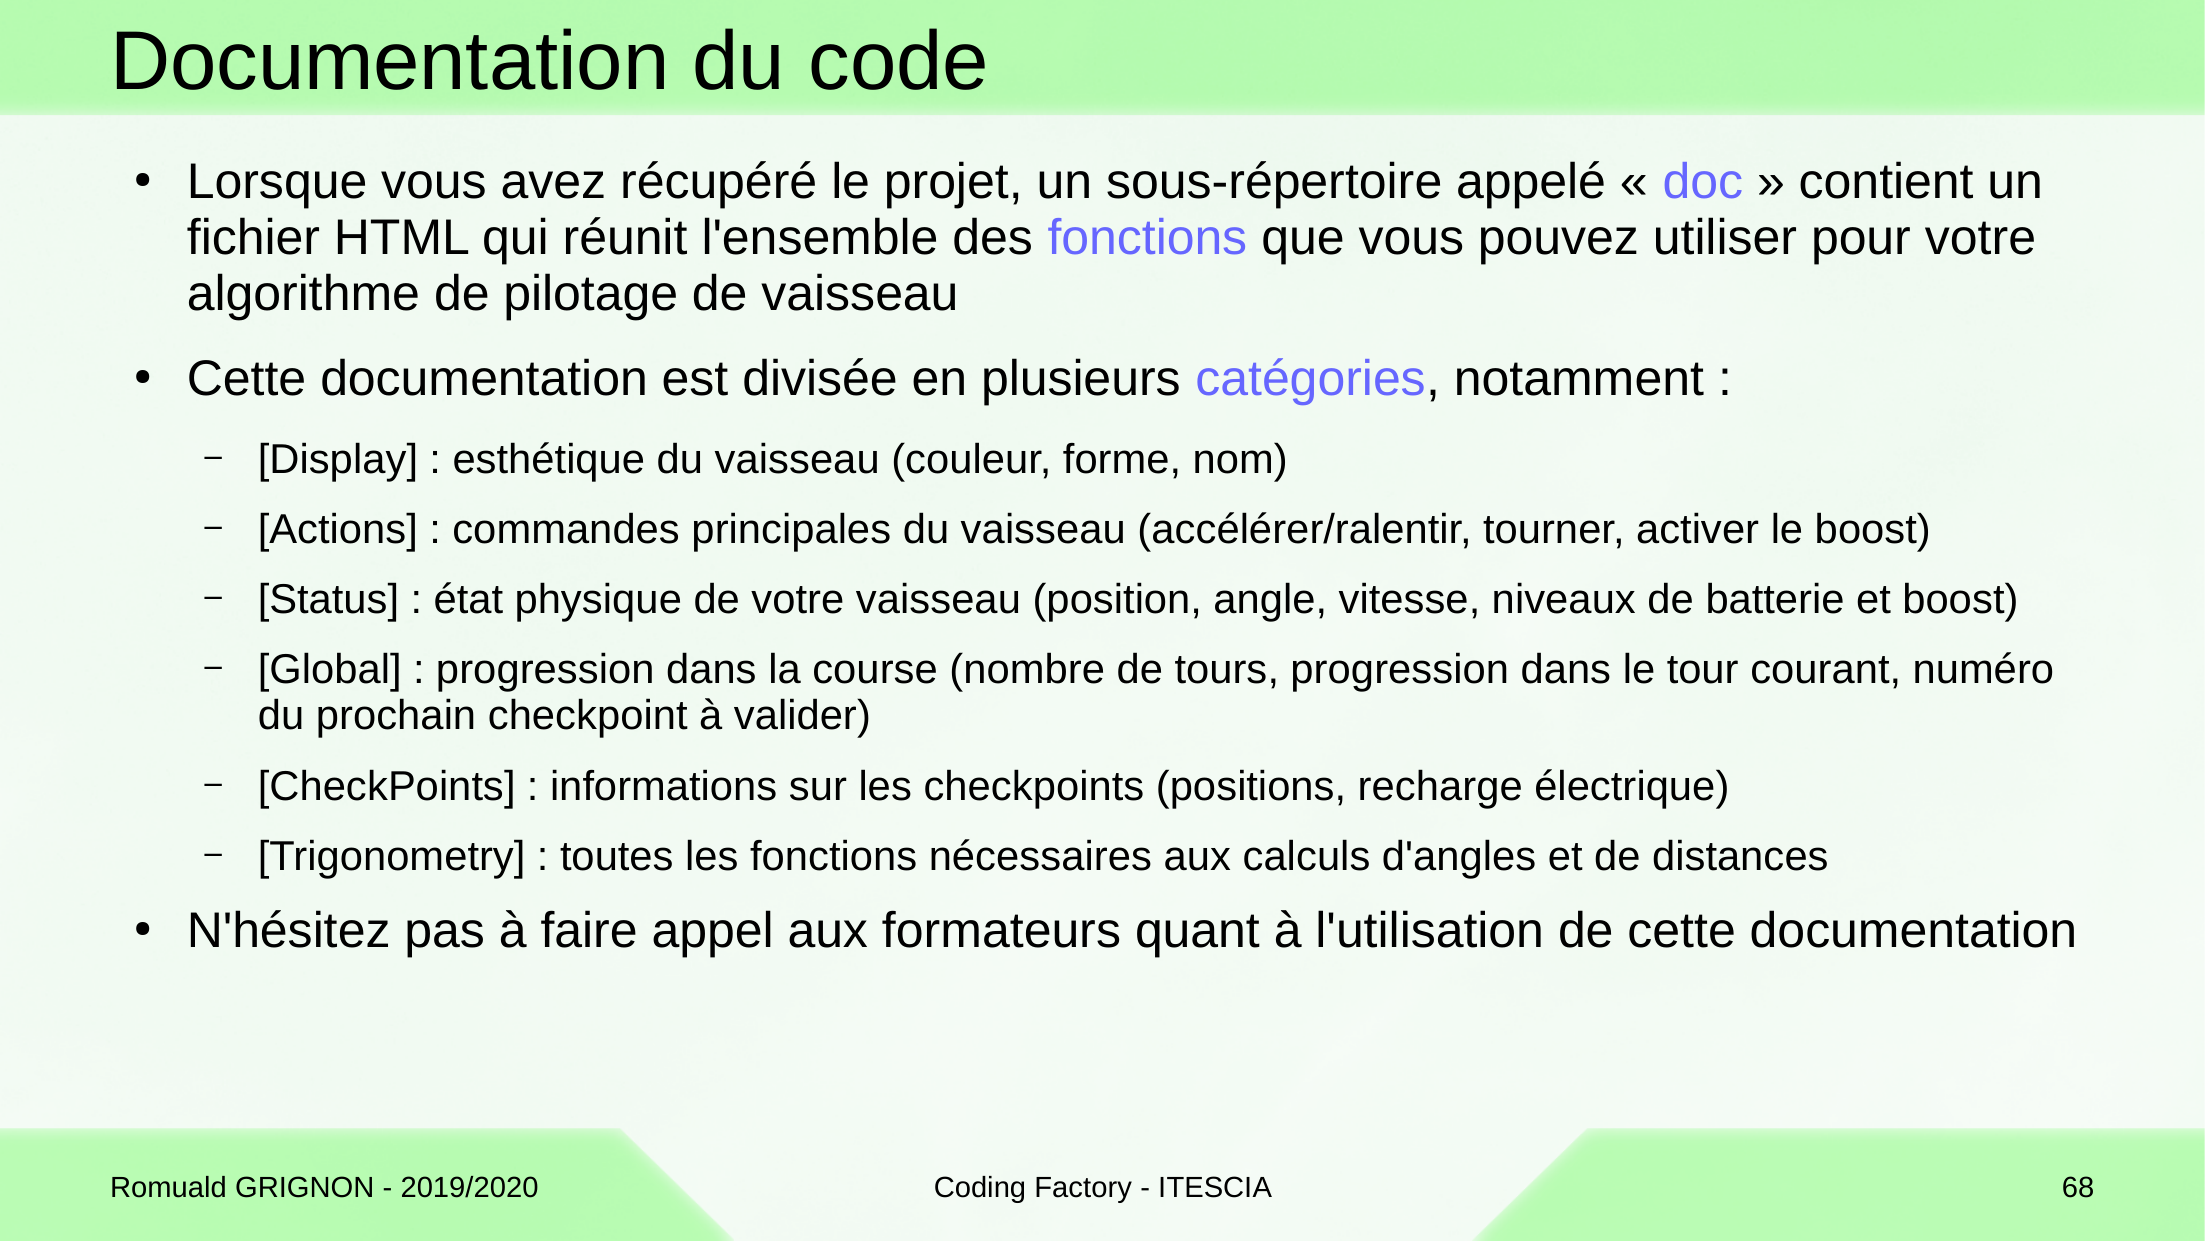

# Documentation du code
Lorsque vous avez récupéré le projet, un sous-répertoire appelé « doc » contient un fichier HTML qui réunit l'ensemble des fonctions que vous pouvez utiliser pour votre algorithme de pilotage de vaisseau
Cette documentation est divisée en plusieurs catégories, notamment :
[Display] : esthétique du vaisseau (couleur, forme, nom)
[Actions] : commandes principales du vaisseau (accélérer/ralentir, tourner, activer le boost)
[Status] : état physique de votre vaisseau (position, angle, vitesse, niveaux de batterie et boost)
[Global] : progression dans la course (nombre de tours, progression dans le tour courant, numéro du prochain checkpoint à valider)
[CheckPoints] : informations sur les checkpoints (positions, recharge électrique)
[Trigonometry] : toutes les fonctions nécessaires aux calculs d'angles et de distances
N'hésitez pas à faire appel aux formateurs quant à l'utilisation de cette documentation
Romuald GRIGNON - 2019/2020
Coding Factory - ITESCIA
68